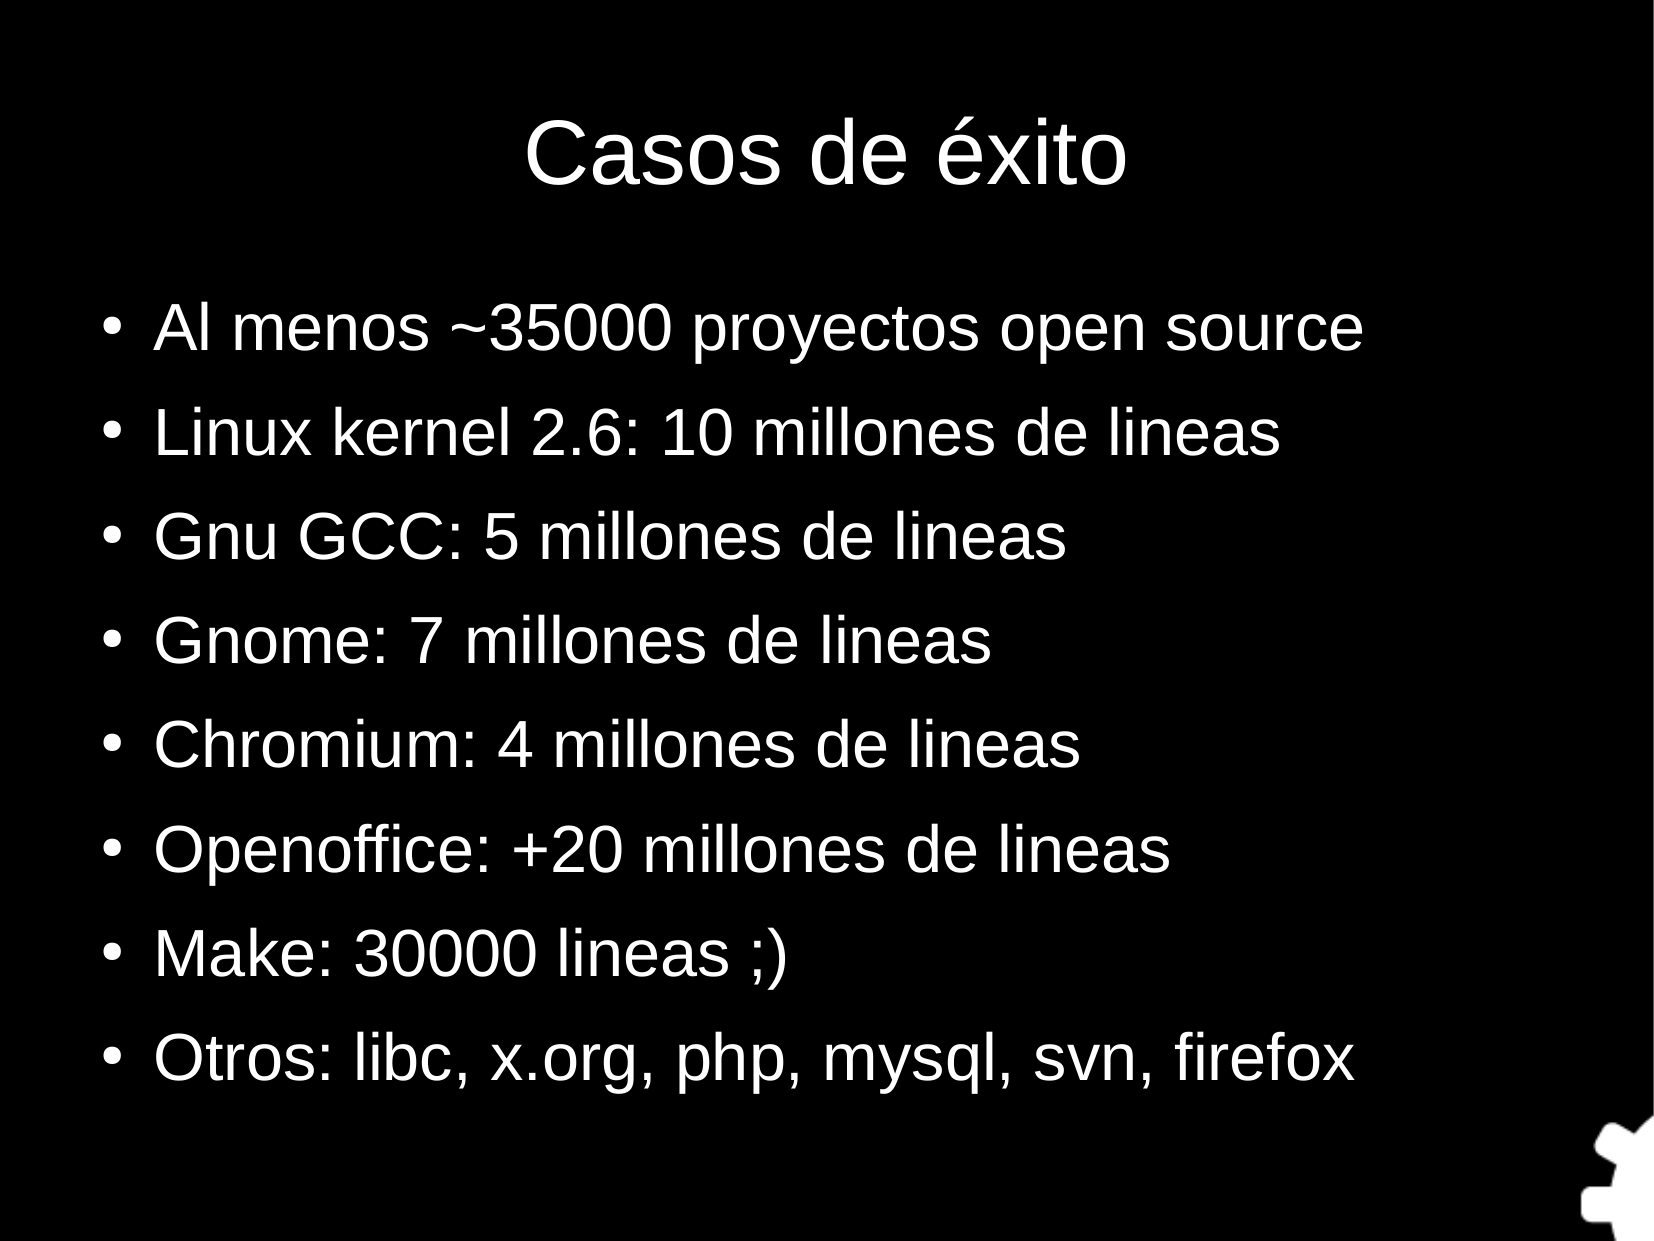

# Casos de éxito
Al menos ~35000 proyectos open source
Linux kernel 2.6: 10 millones de lineas
Gnu GCC: 5 millones de lineas
Gnome: 7 millones de lineas
Chromium: 4 millones de lineas
Openoffice: +20 millones de lineas
Make: 30000 lineas ;)
Otros: libc, x.org, php, mysql, svn, firefox